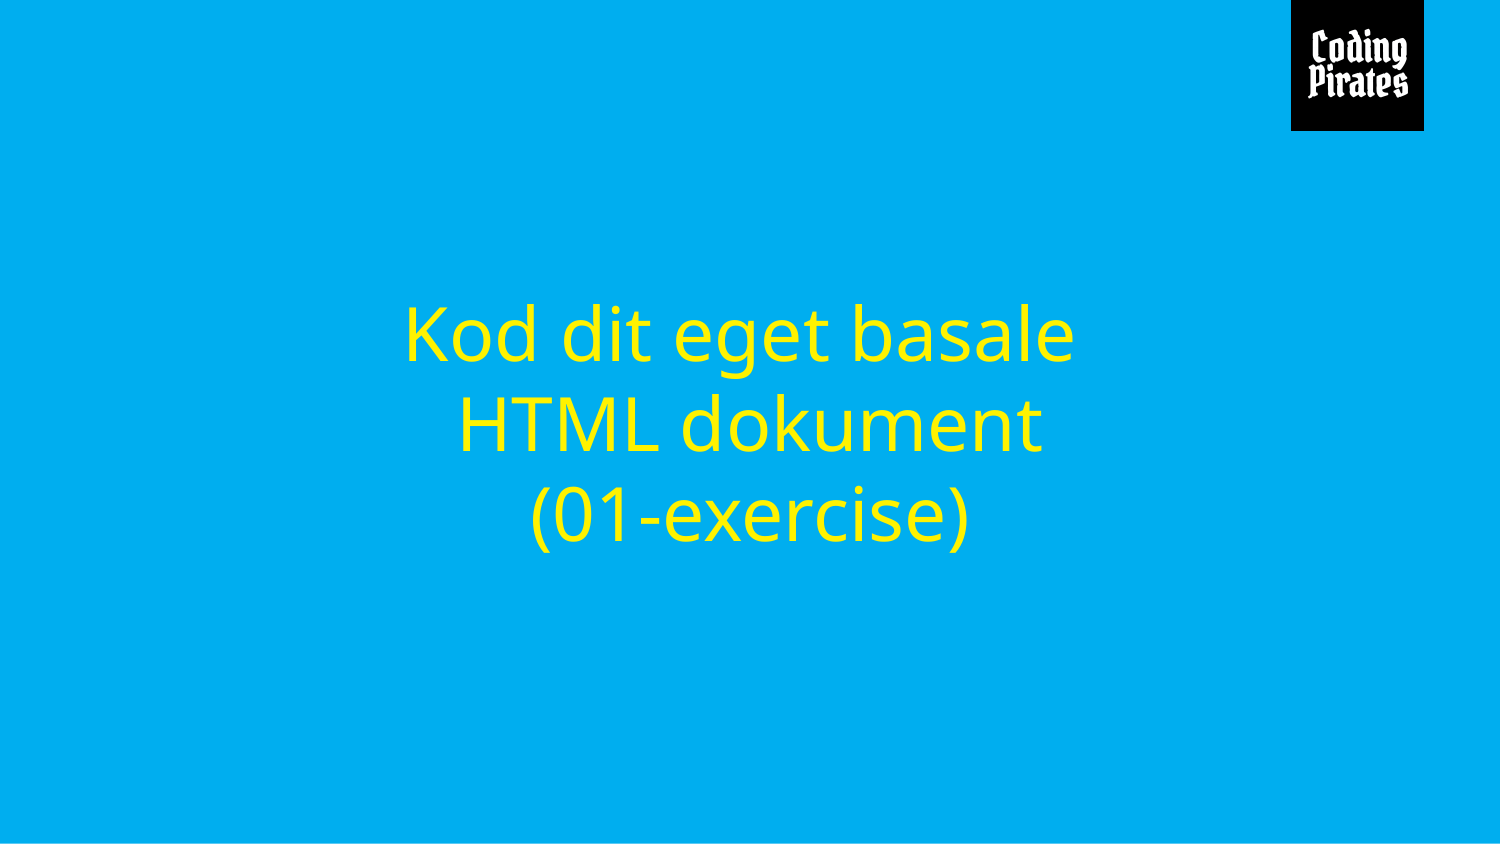

# Kod dit eget basale HTML dokument (01-exercise)